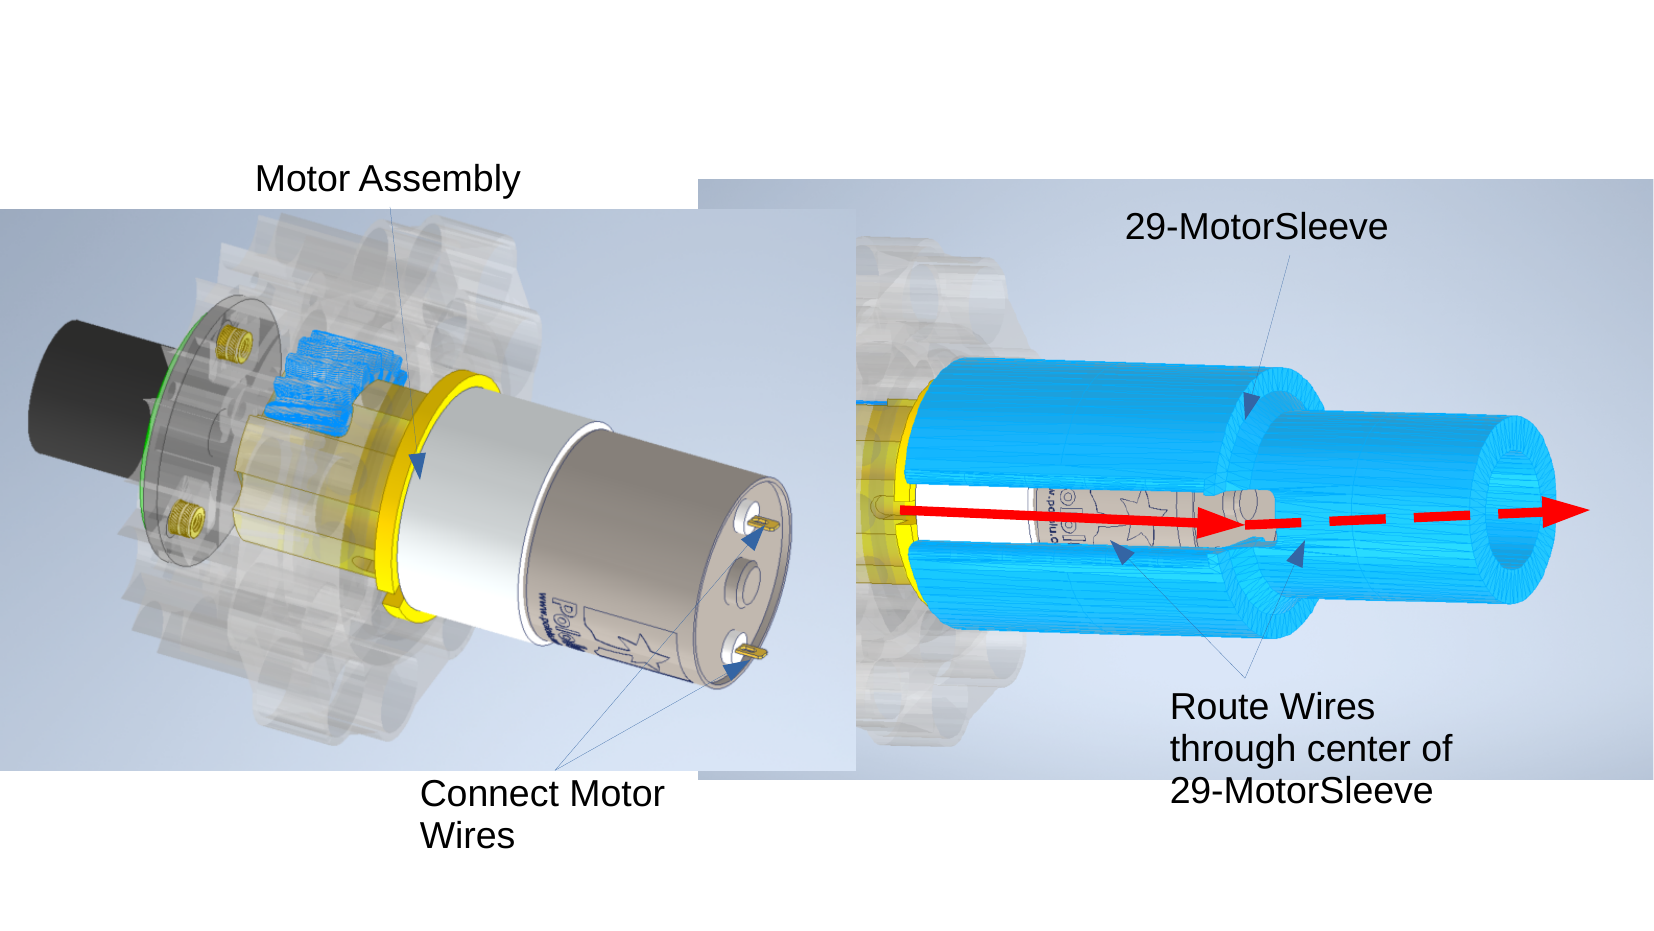

Motor Assembly
29-MotorSleeve
Route Wires through center of 29-MotorSleeve
Connect Motor Wires